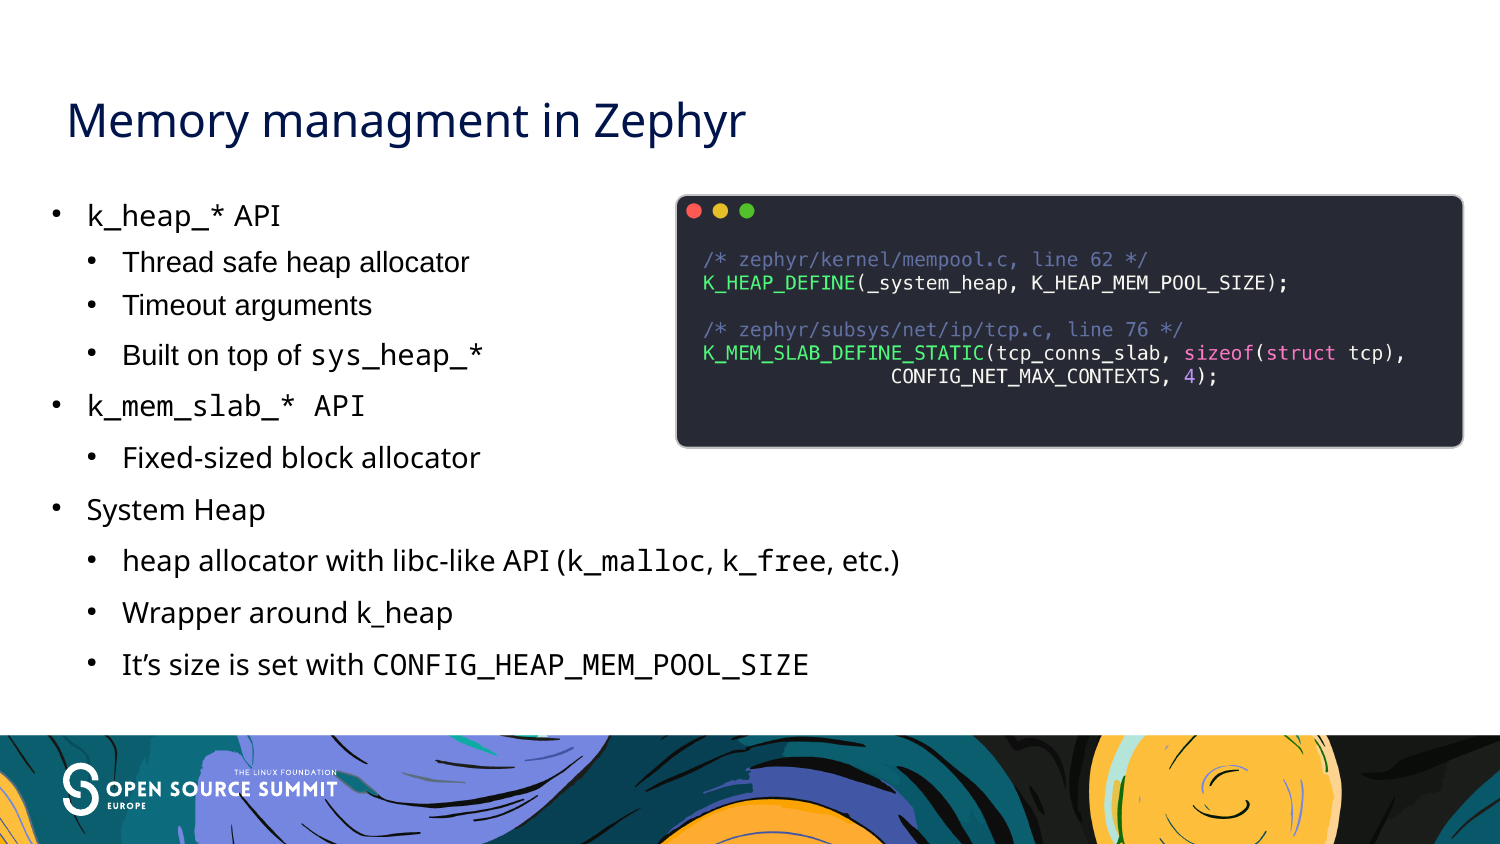

# Memory managment in Zephyr
k_heap_* API
Thread safe heap allocator
Timeout arguments
Built on top of sys_heap_*
k_mem_slab_* API
Fixed-sized block allocator
System Heap
heap allocator with libc-like API (k_malloc, k_free, etc.)
Wrapper around k_heap
It’s size is set with CONFIG_HEAP_MEM_POOL_SIZE